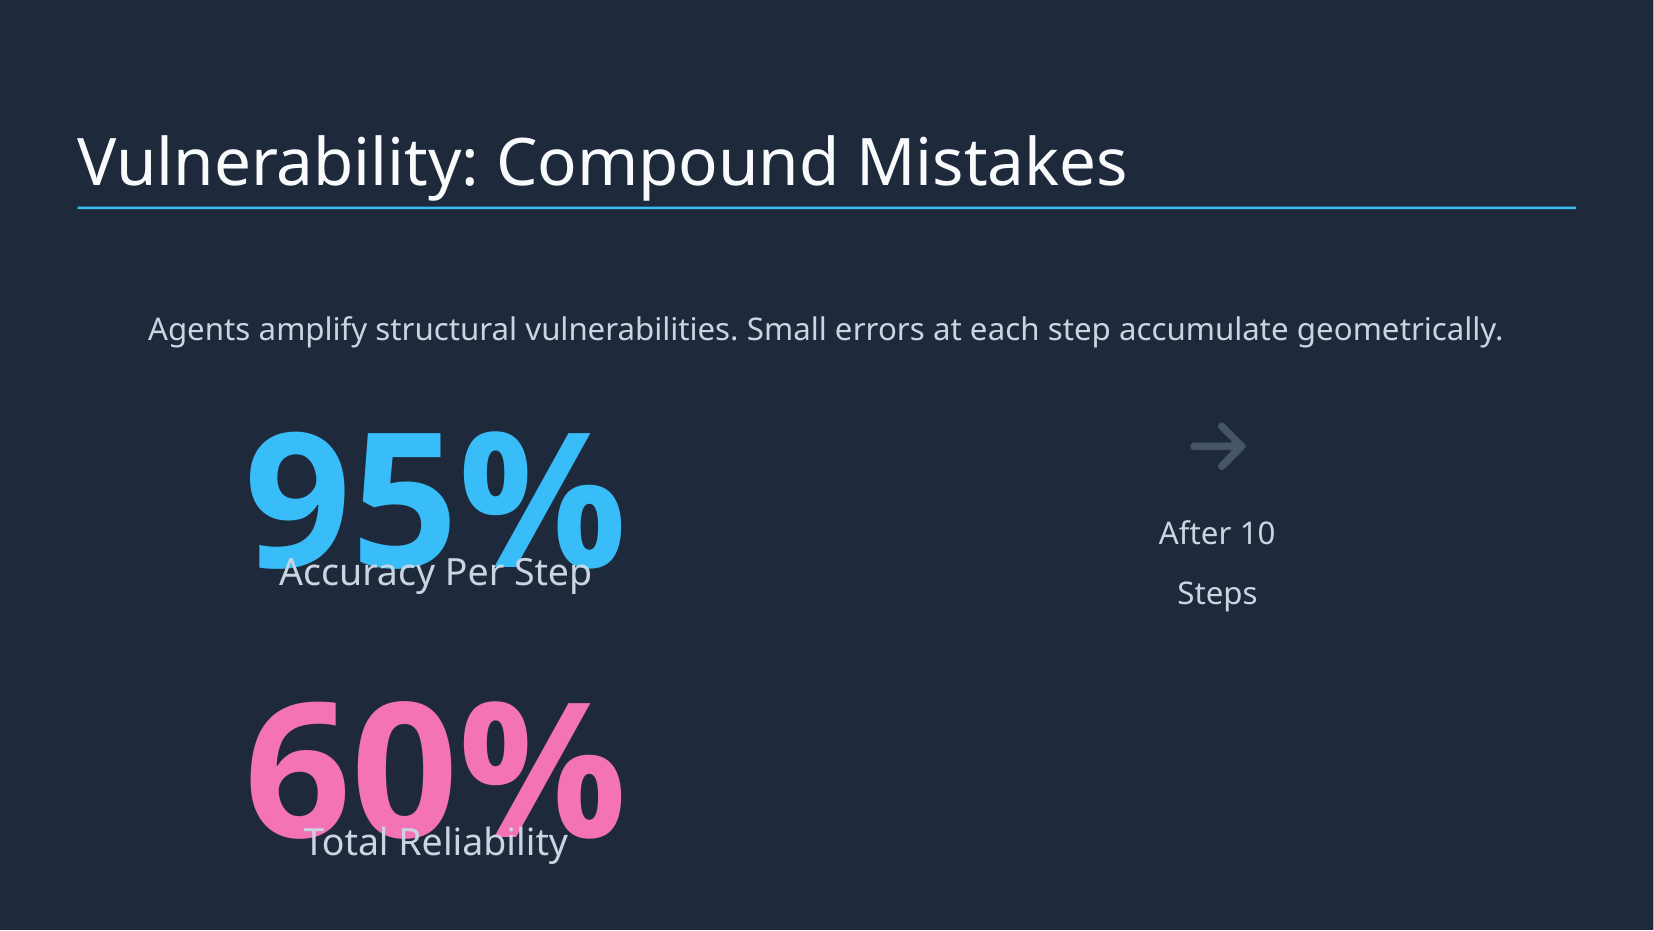

Vulnerability: Compound Mistakes
Agents amplify structural vulnerabilities. Small errors at each step accumulate geometrically.
95%
After 10 Steps
Accuracy Per Step
60%
Total Reliability